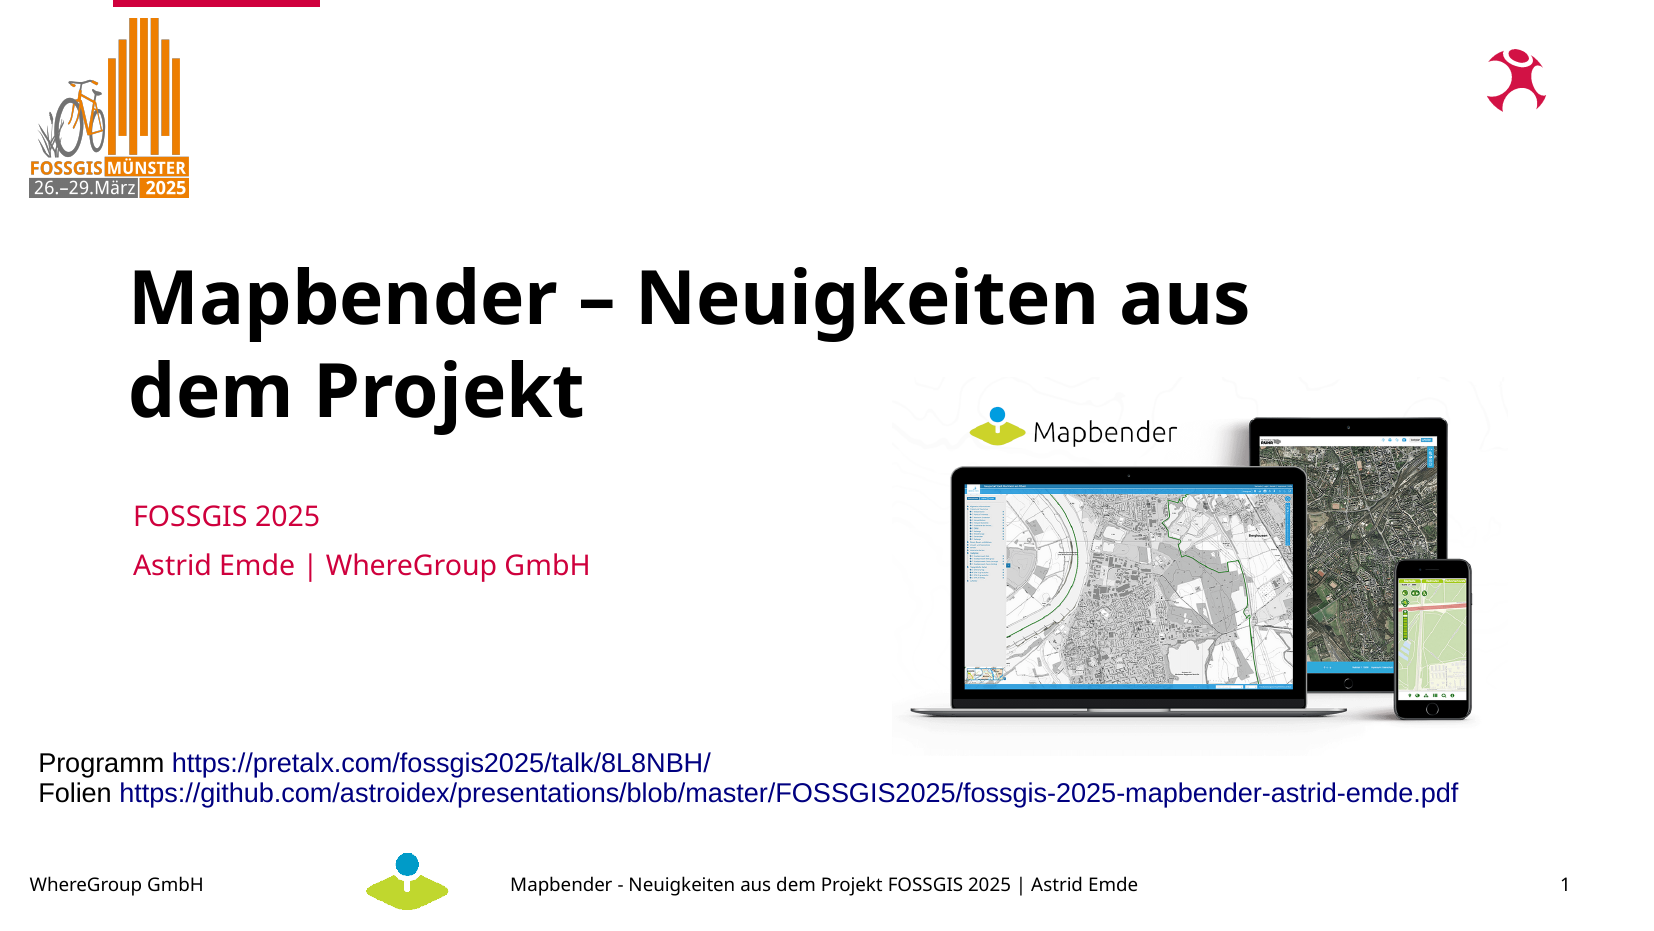

# Mapbender – Neuigkeiten aus dem Projekt
FOSSGIS 2025
Astrid Emde | WhereGroup GmbH
Programm https://pretalx.com/fossgis2025/talk/8L8NBH/
Folien https://github.com/astroidex/presentations/blob/master/FOSSGIS2025/fossgis-2025-mapbender-astrid-emde.pdf
WhereGroup GmbH
Mapbender - Neuigkeiten aus dem Projekt FOSSGIS 2025 | Astrid Emde
1